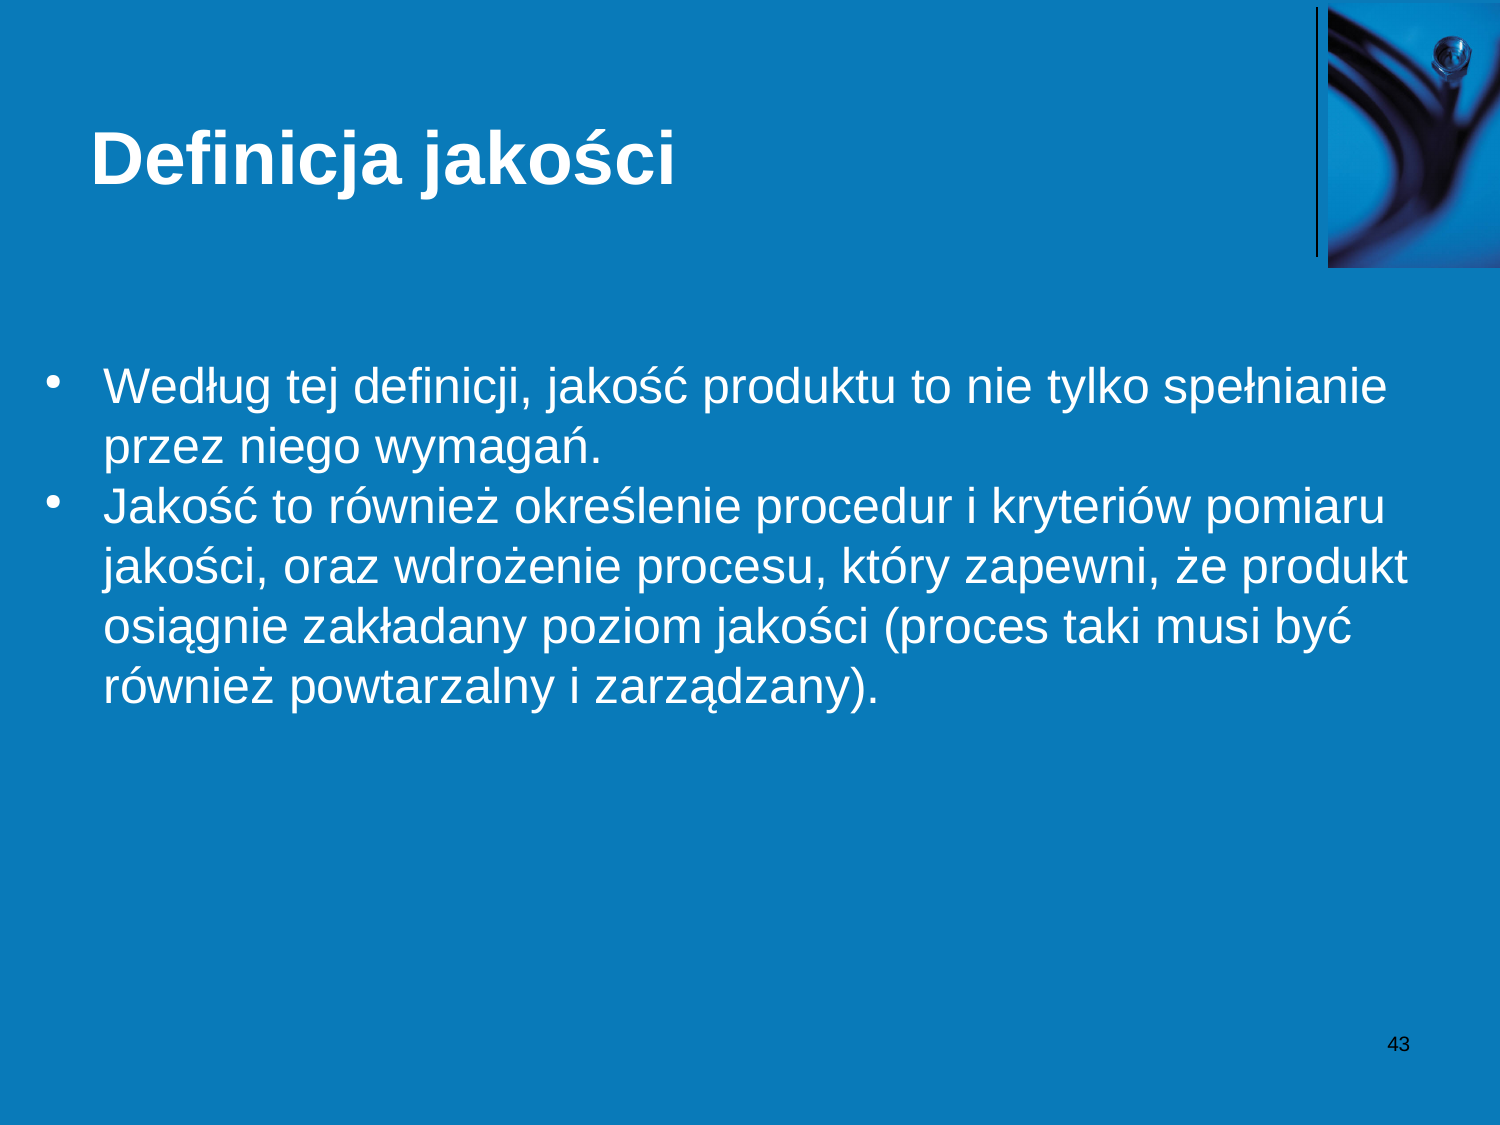

# Definicja jakości
Według tej definicji, jakość produktu to nie tylko spełnianie przez niego wymagań.
Jakość to również określenie procedur i kryteriów pomiaru jakości, oraz wdrożenie procesu, który zapewni, że produkt osiągnie zakładany poziom jakości (proces taki musi być również powtarzalny i zarządzany).
43